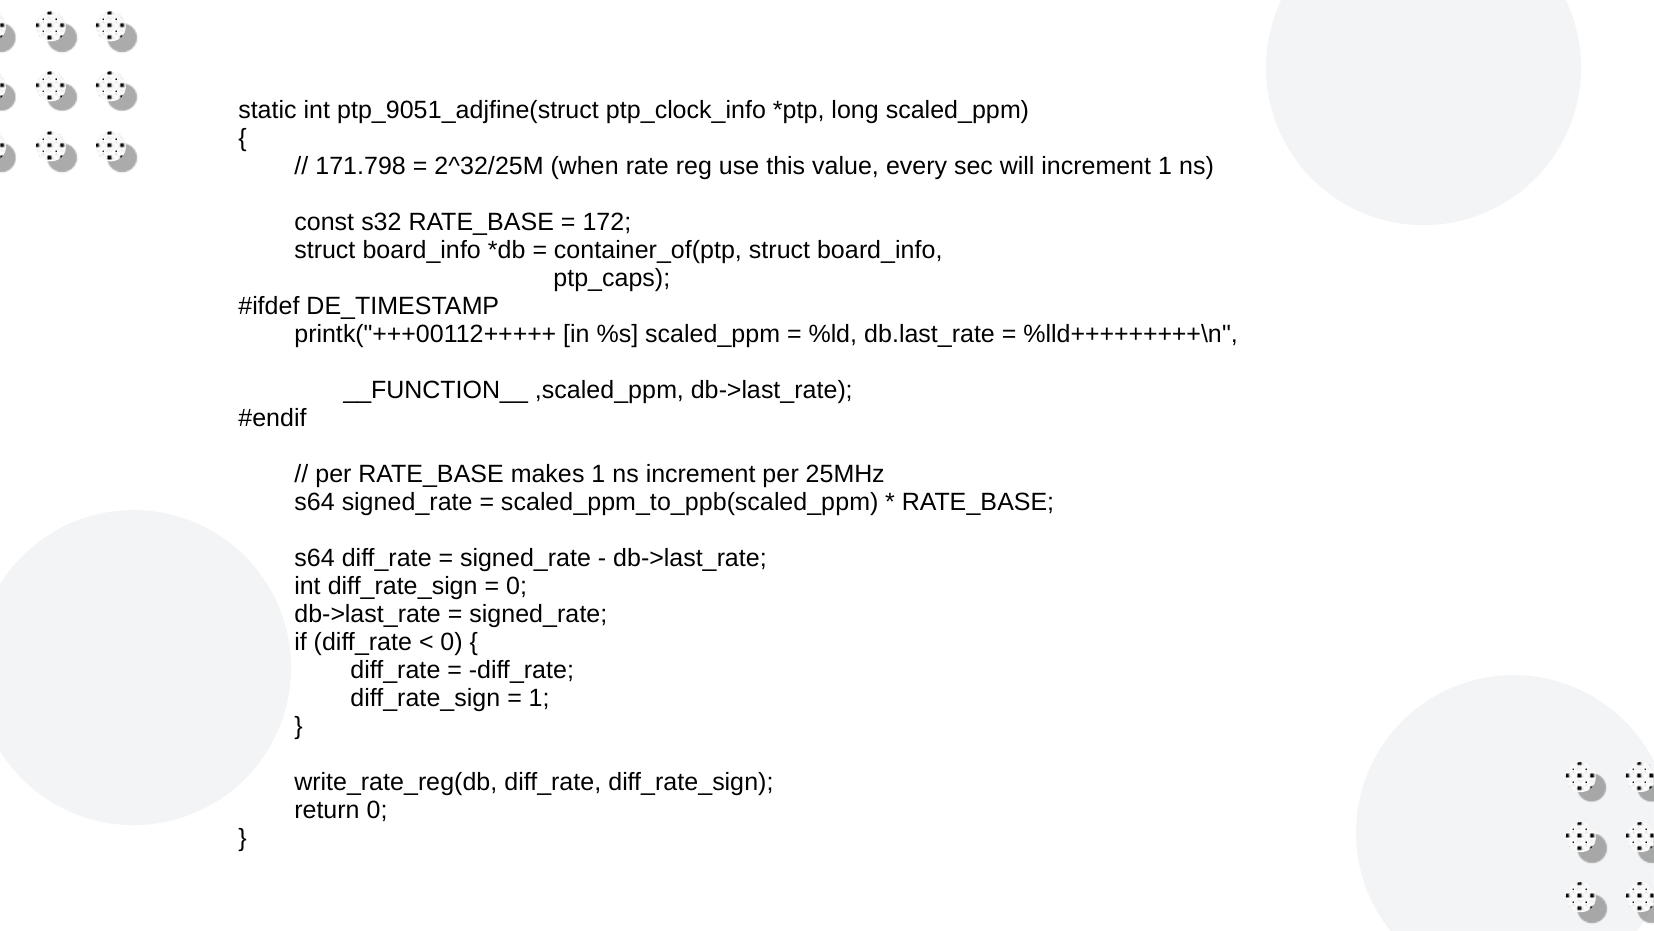

static int ptp_9051_adjfine(struct ptp_clock_info *ptp, long scaled_ppm)
{
 // 171.798 = 2^32/25M (when rate reg use this value, every sec will increment 1 ns)
 const s32 RATE_BASE = 172;
 struct board_info *db = container_of(ptp, struct board_info,
 ptp_caps);
#ifdef DE_TIMESTAMP
 printk("+++00112+++++ [in %s] scaled_ppm = %ld, db.last_rate = %lld+++++++++\n",
 __FUNCTION__ ,scaled_ppm, db->last_rate);
#endif
 // per RATE_BASE makes 1 ns increment per 25MHz
 s64 signed_rate = scaled_ppm_to_ppb(scaled_ppm) * RATE_BASE;
 s64 diff_rate = signed_rate - db->last_rate;
 int diff_rate_sign = 0;
 db->last_rate = signed_rate;
 if (diff_rate < 0) {
 diff_rate = -diff_rate;
 diff_rate_sign = 1;
 }
 write_rate_reg(db, diff_rate, diff_rate_sign);
 return 0;
}